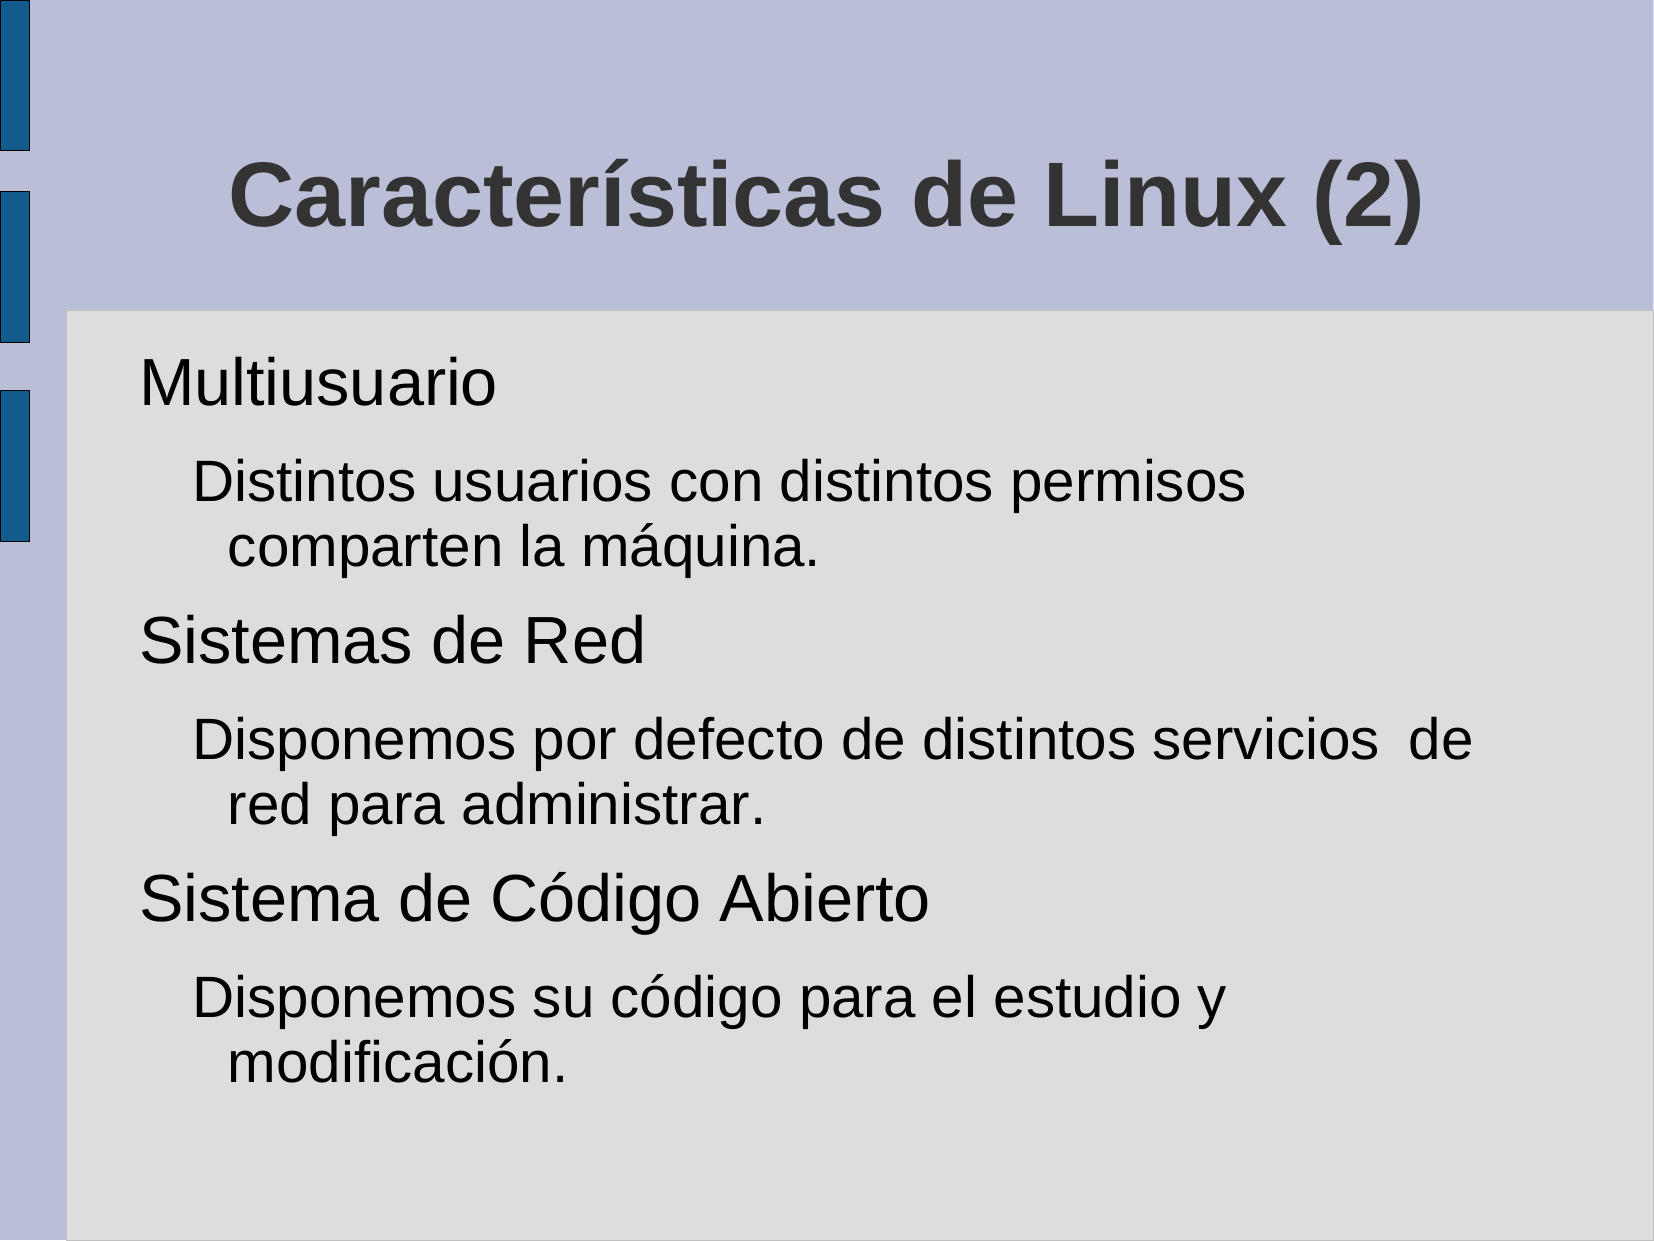

# Características de Linux (2)
Multiusuario
Distintos usuarios con distintos permisos comparten la máquina.
Sistemas de Red
Disponemos por defecto de distintos servicios 	de red para administrar.
Sistema de Código Abierto
Disponemos su código para el estudio y modificación.